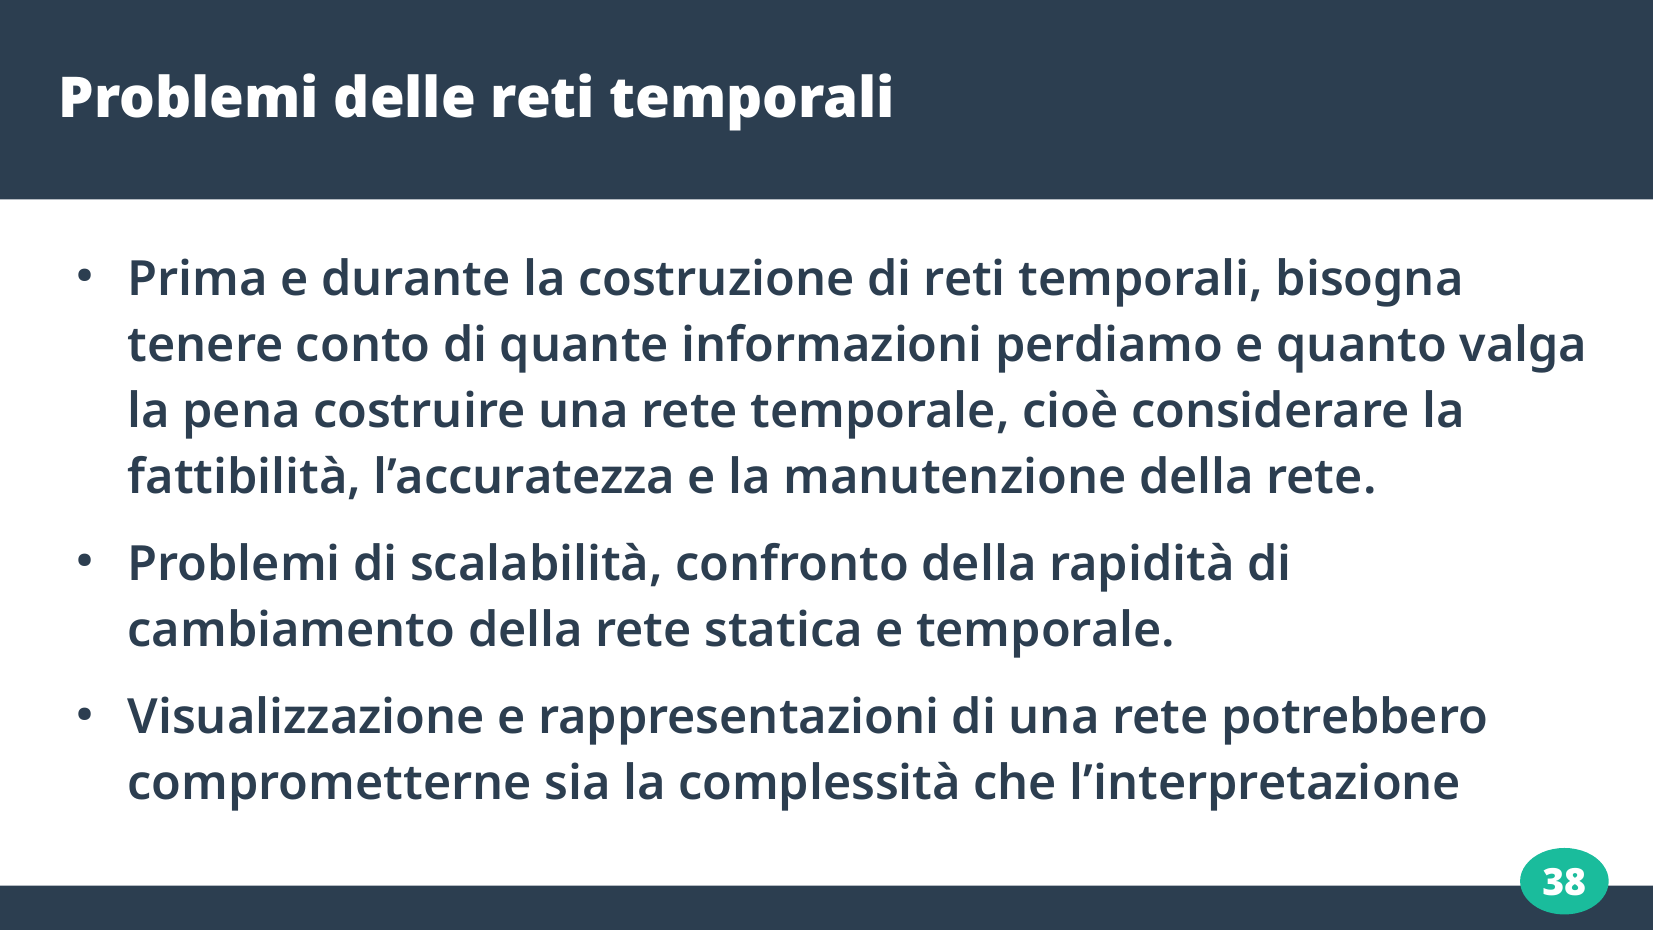

# Problemi delle reti temporali
Prima e durante la costruzione di reti temporali, bisogna tenere conto di quante informazioni perdiamo e quanto valga la pena costruire una rete temporale, cioè considerare la fattibilità, l’accuratezza e la manutenzione della rete.
Problemi di scalabilità, confronto della rapidità di cambiamento della rete statica e temporale.
Visualizzazione e rappresentazioni di una rete potrebbero comprometterne sia la complessità che l’interpretazione
38